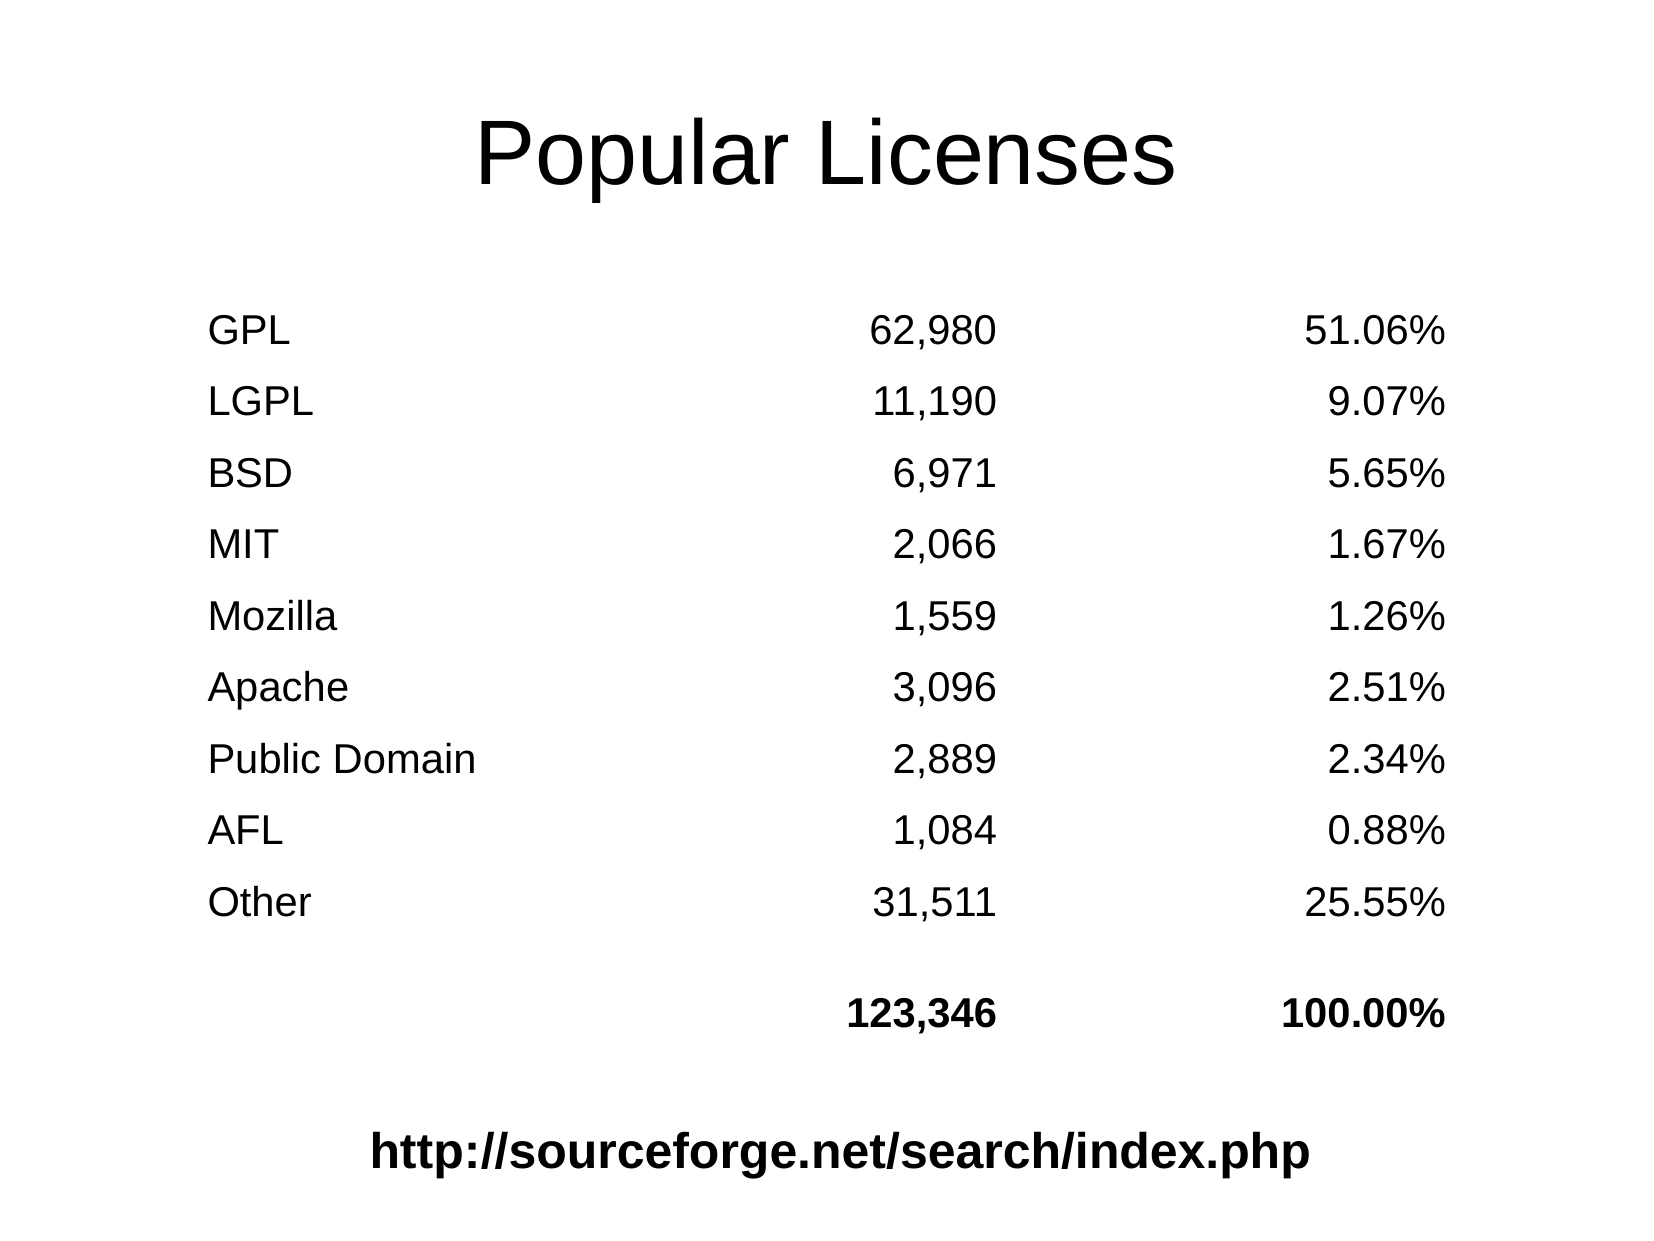

# Popular Licenses
GPL
62,980
51.06%
LGPL
11,190
9.07%
BSD
6,971
5.65%
MIT
2,066
1.67%
Mozilla
1,559
1.26%
Apache
3,096
2.51%
Public Domain
2,889
2.34%
AFL
1,084
0.88%
Other
31,511
25.55%
123,346
100.00%
http://sourceforge.net/search/index.php